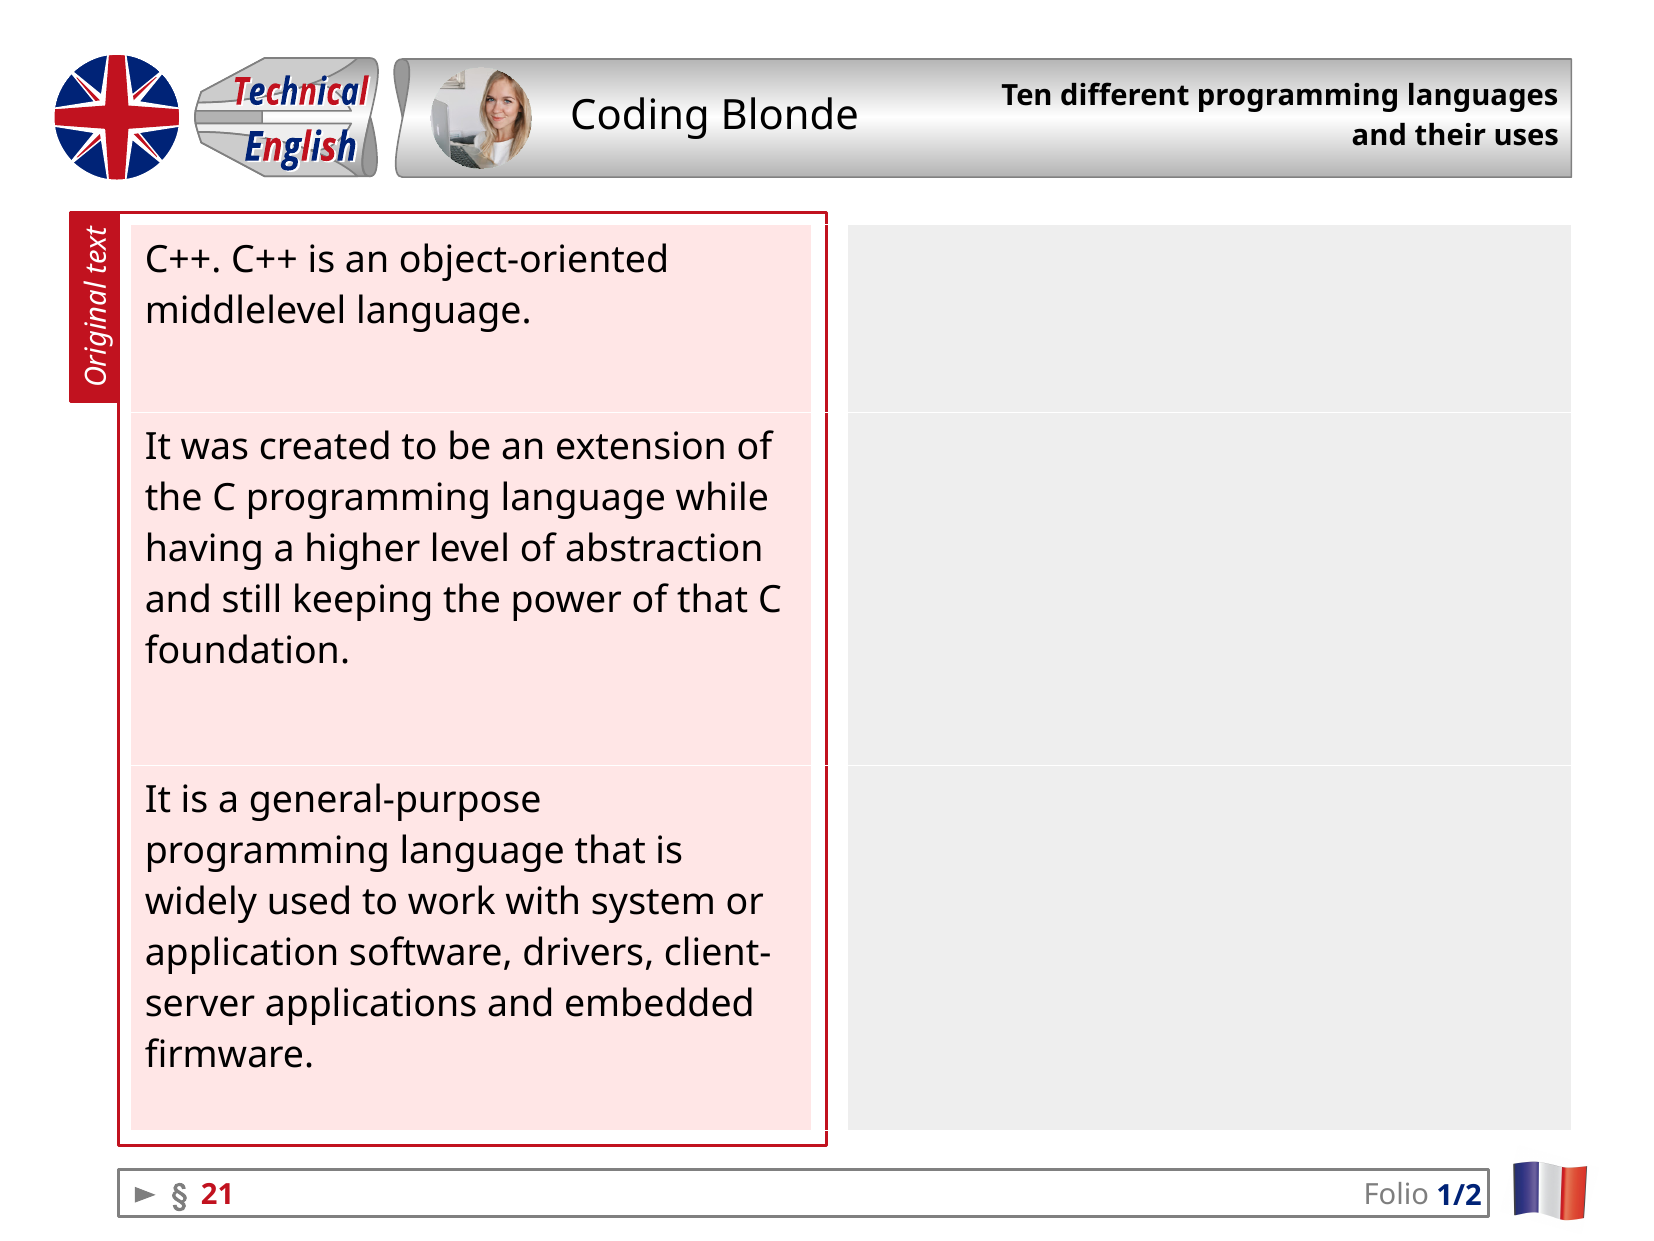

#
| C++. C++ is an object-oriented middlelevel language. | | |
| --- | --- | --- |
| It was created to be an extension of the C programming language while having a higher level of abstraction and still keeping the power of that C foundation. | | |
| It is a general-purpose programming language that is widely used to work with system or application software, drivers, client-server applications and embedded firmware. | | |
21
1/2